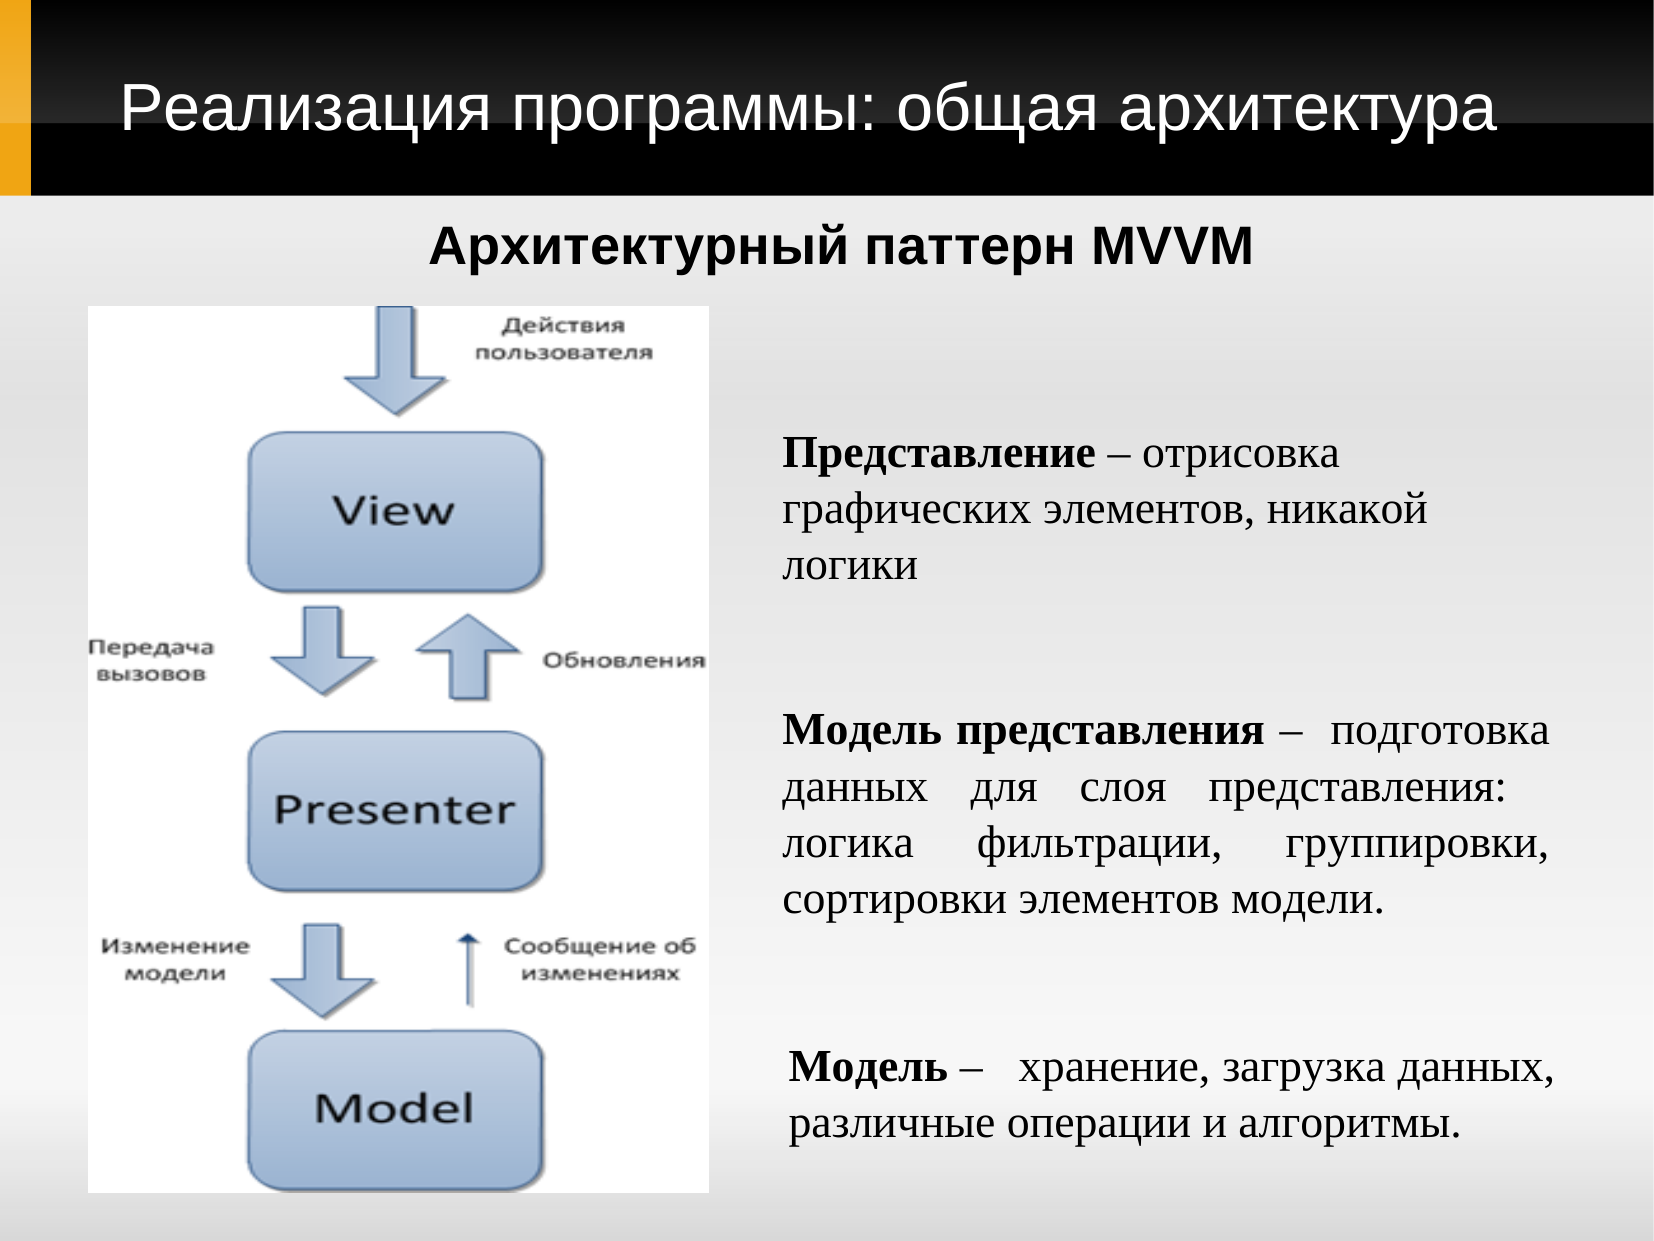

Реализация программы: общая архитектура
Архитектурный паттерн MVVM
Представление – отрисовка графических элементов, никакой логики
Модель представления – подготовка данных для слоя представления: логика фильтрации, группировки, сортировки элементов модели.
Модель – хранение, загрузка данных, различные операции и алгоритмы.